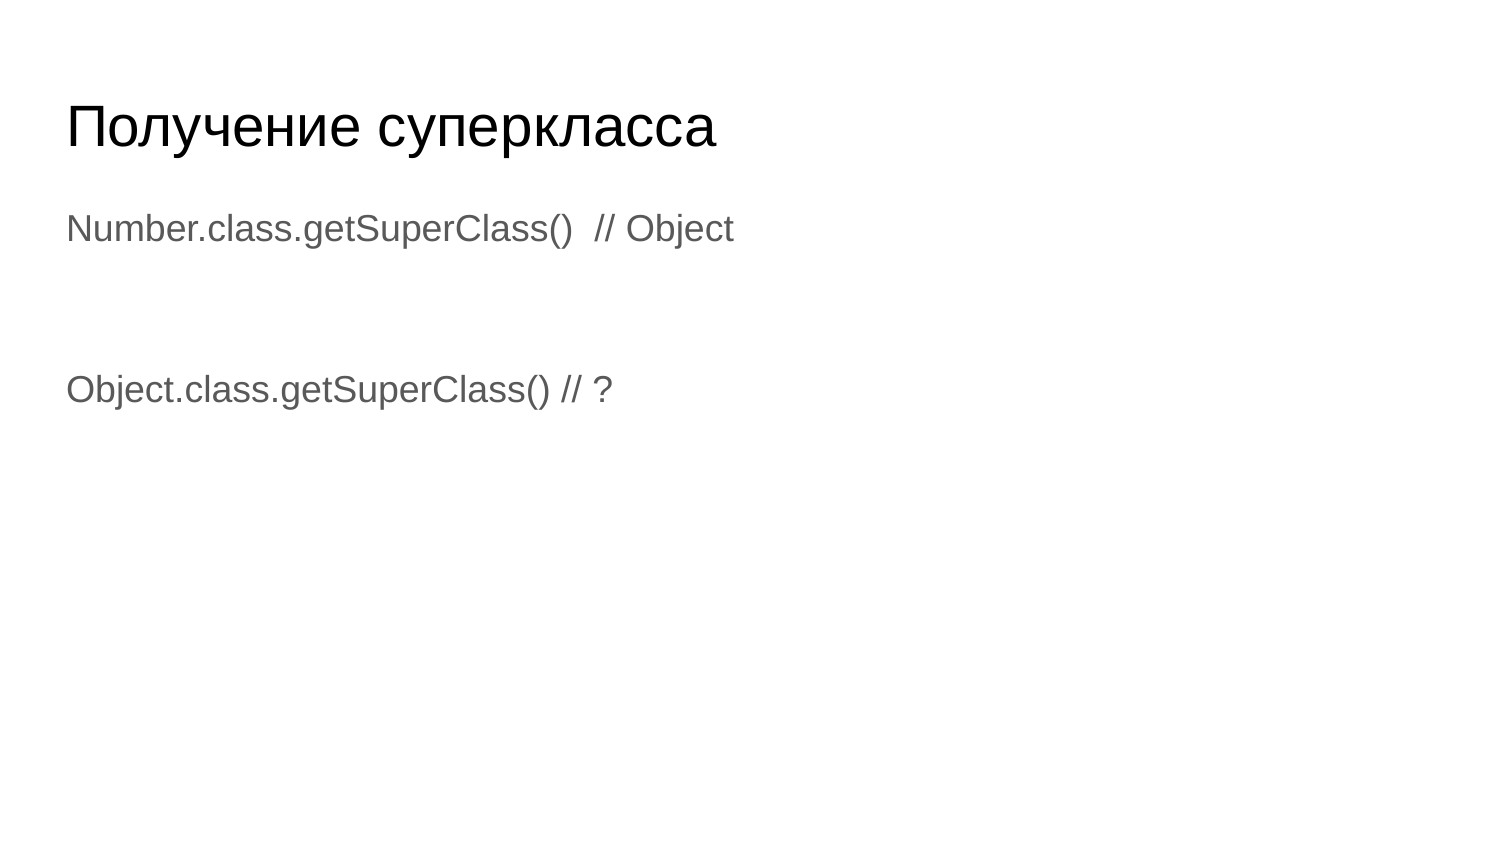

# Получение суперкласса
Number.class.getSuperClass() // Object
Object.class.getSuperClass() // ?